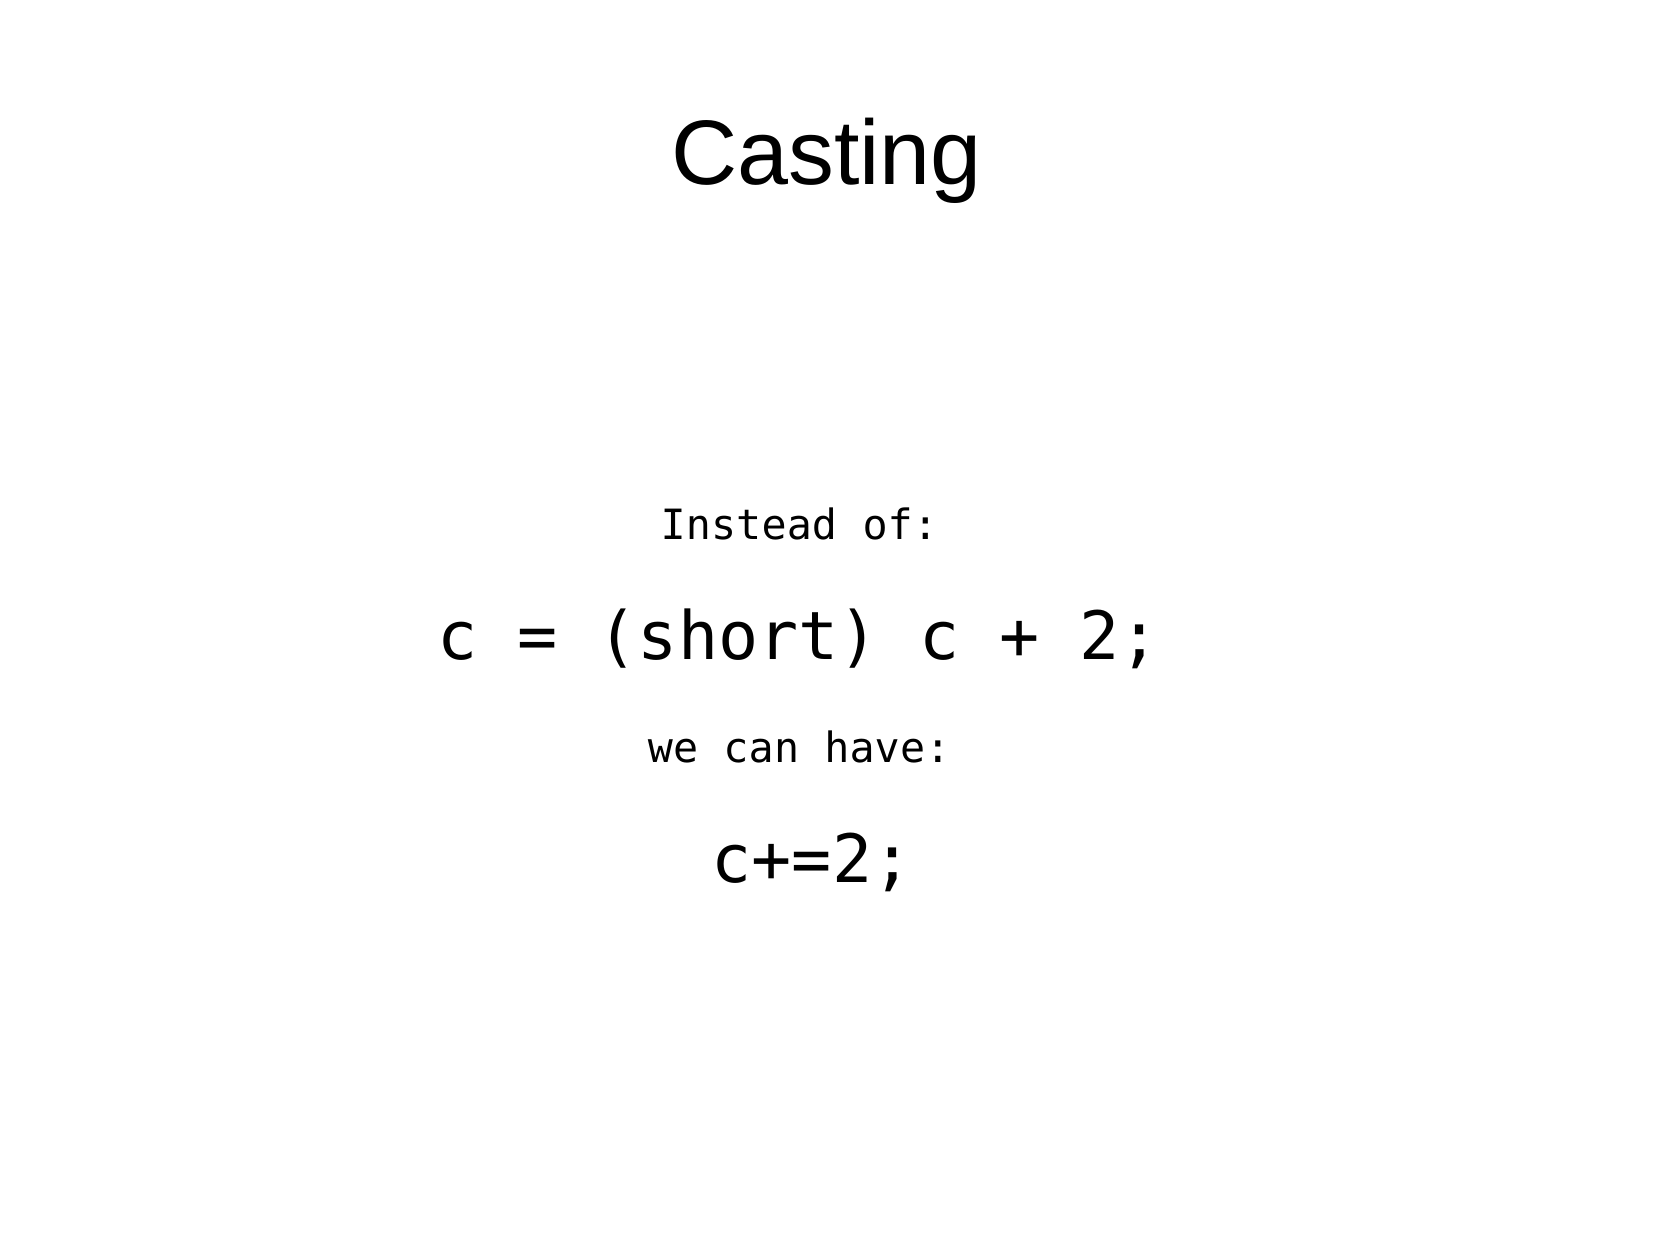

# Casting
Instead of:
c = (short) c + 2;
we can have:
c+=2;